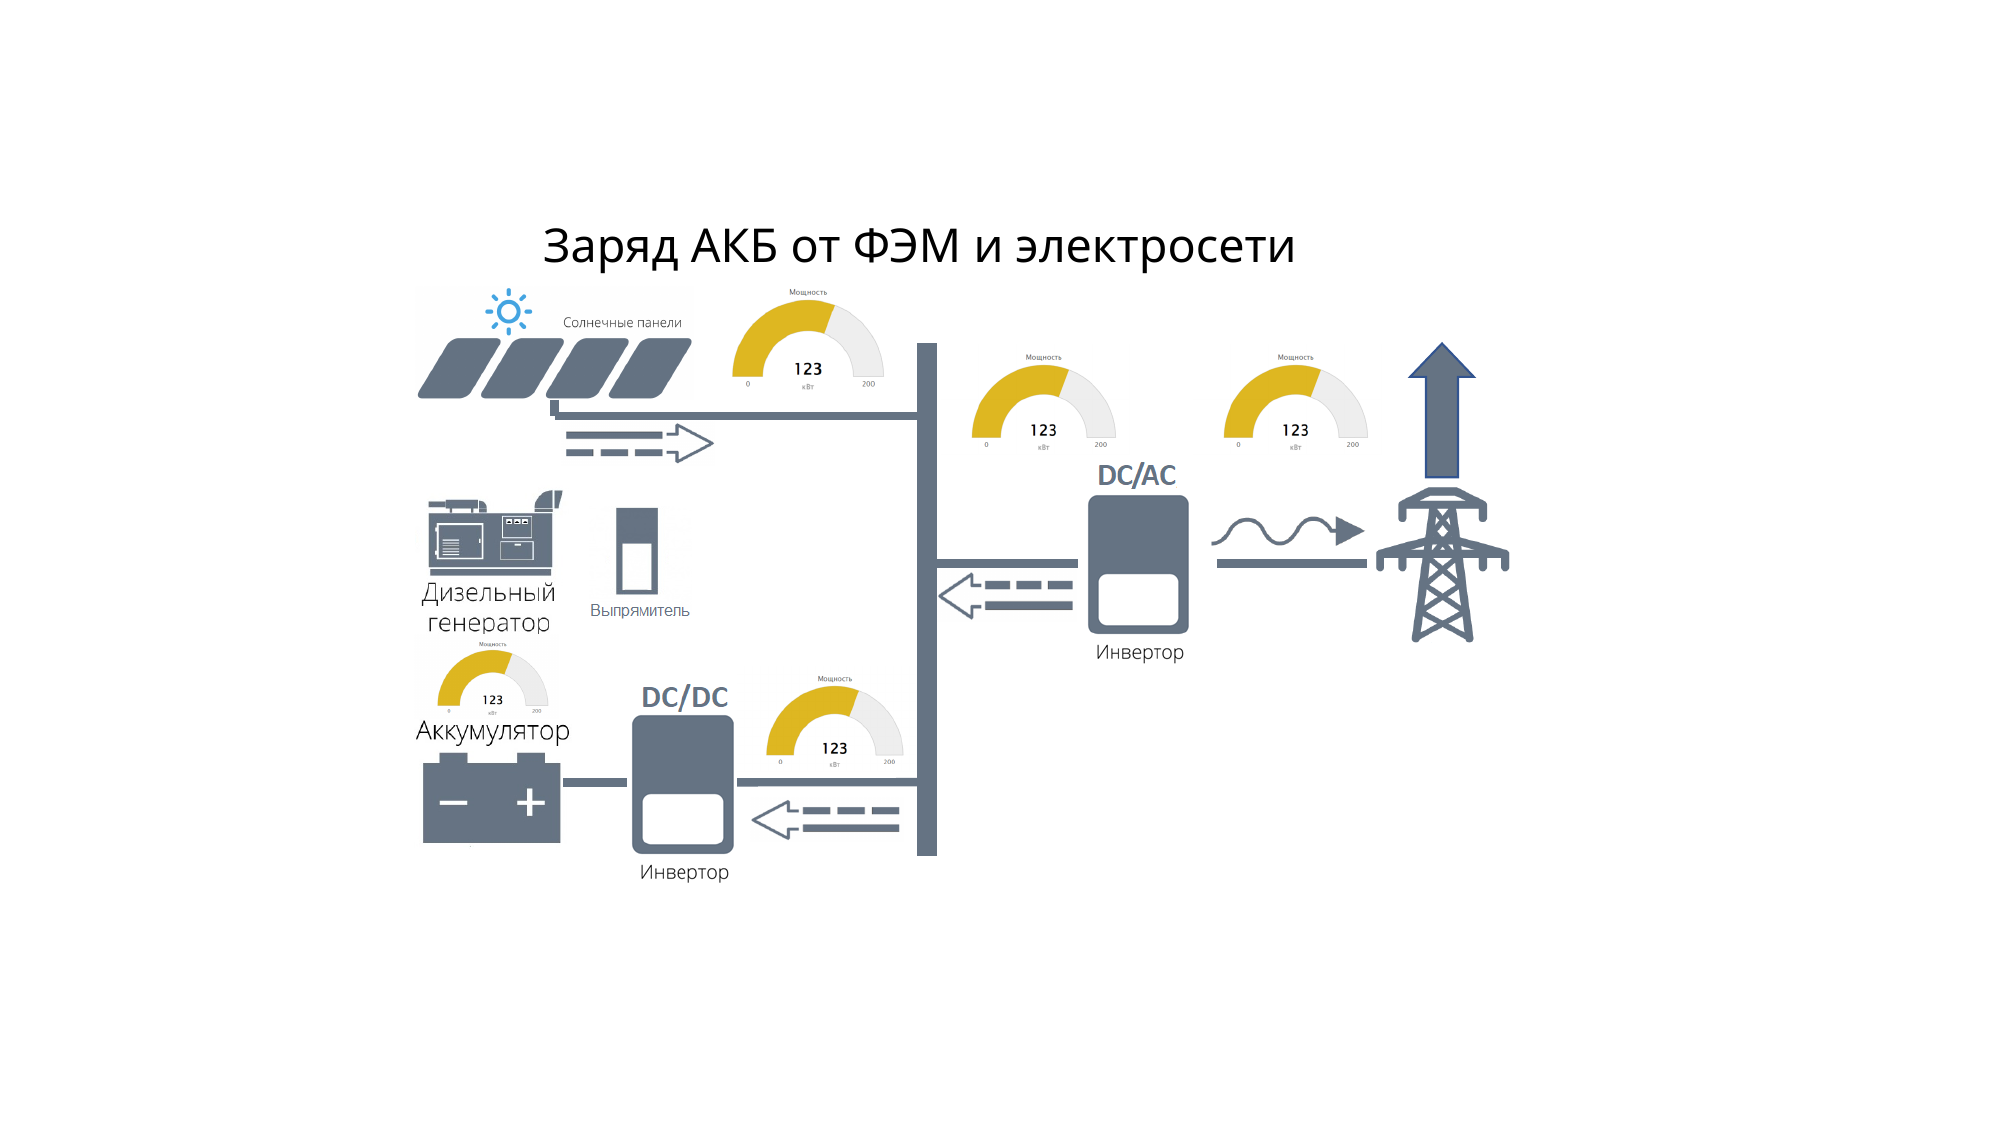

# Заряд АКБ от ФЭМ и электросети